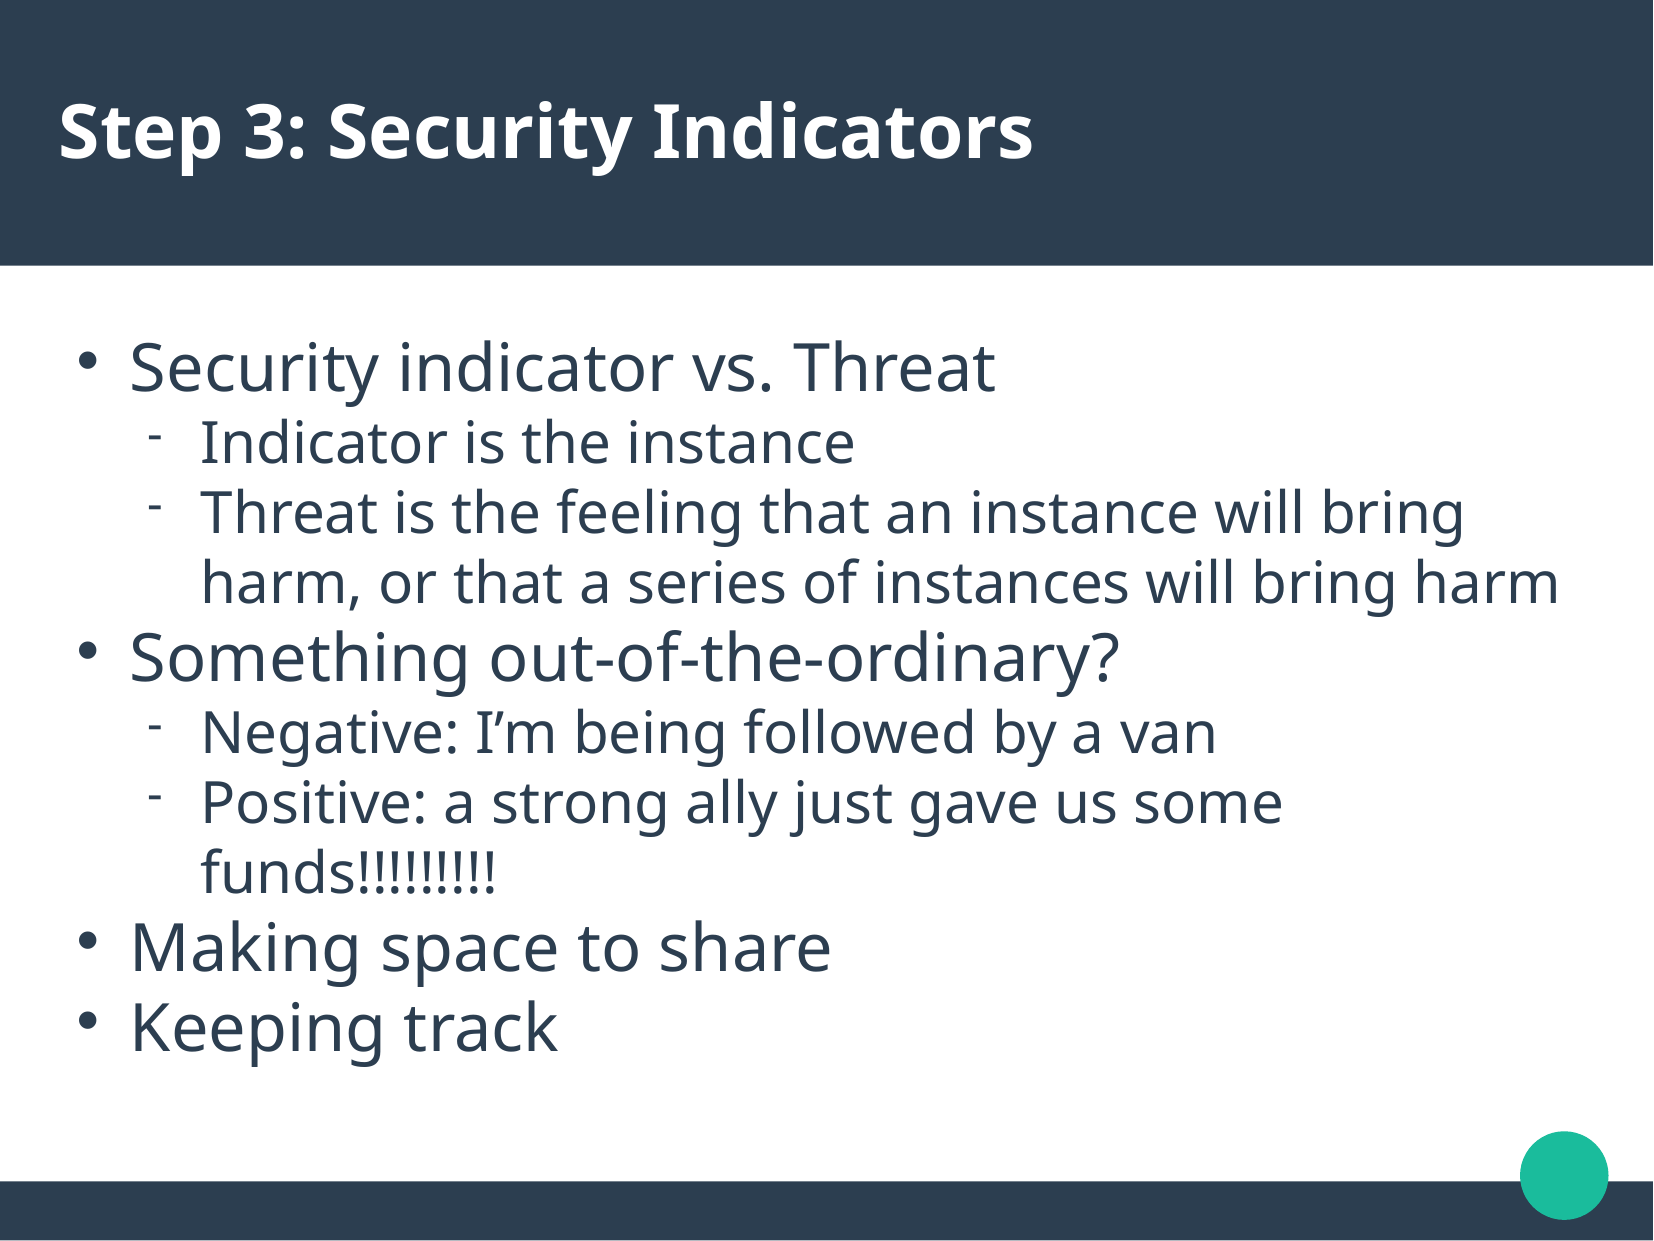

Step 3: Security Indicators
Security indicator vs. Threat
Indicator is the instance
Threat is the feeling that an instance will bring harm, or that a series of instances will bring harm
Something out-of-the-ordinary?
Negative: I’m being followed by a van
Positive: a strong ally just gave us some funds!!!!!!!!!
Making space to share
Keeping track